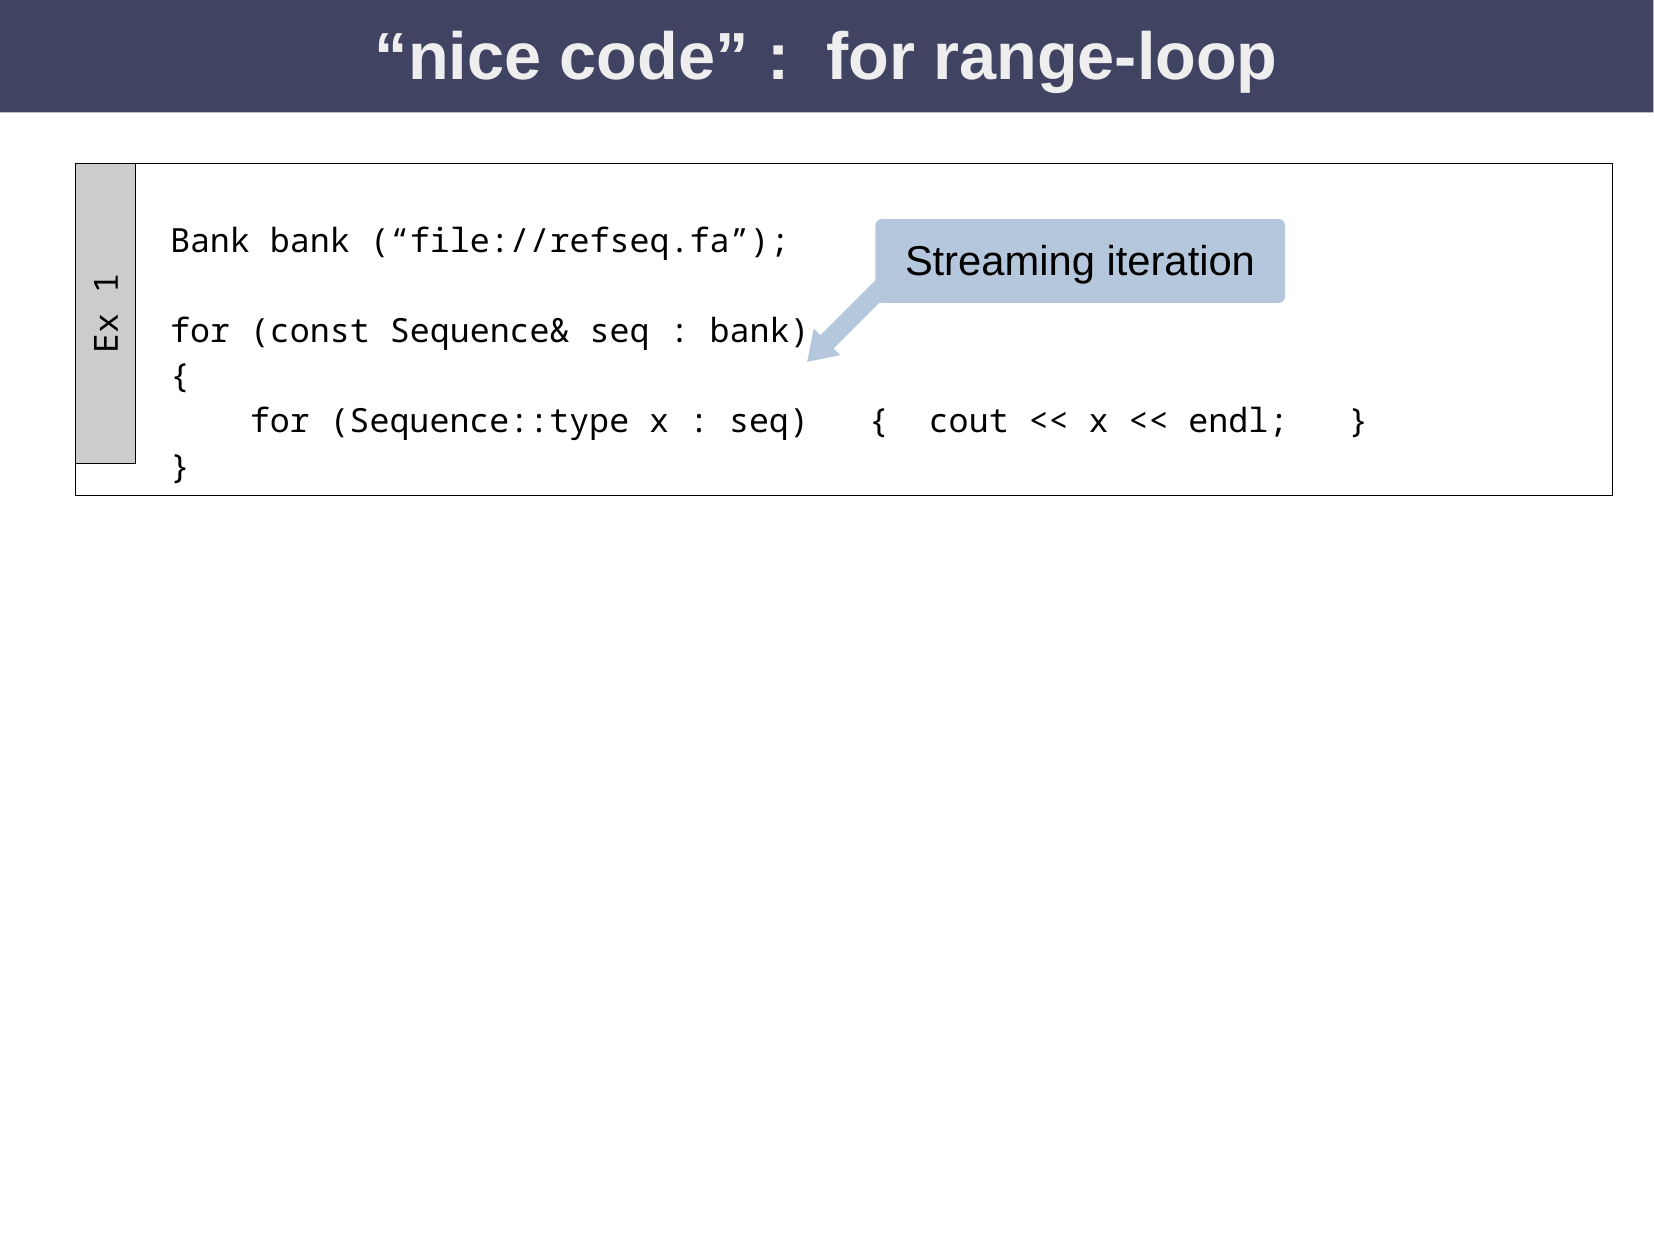

“nice code” : for range-loop
 Bank bank (“file://refseq.fa”);
 for (const Sequence& seq : bank)
 {
 for (Sequence::type x : seq) { cout << x << endl; }
 }
Streaming iteration
Ex 1